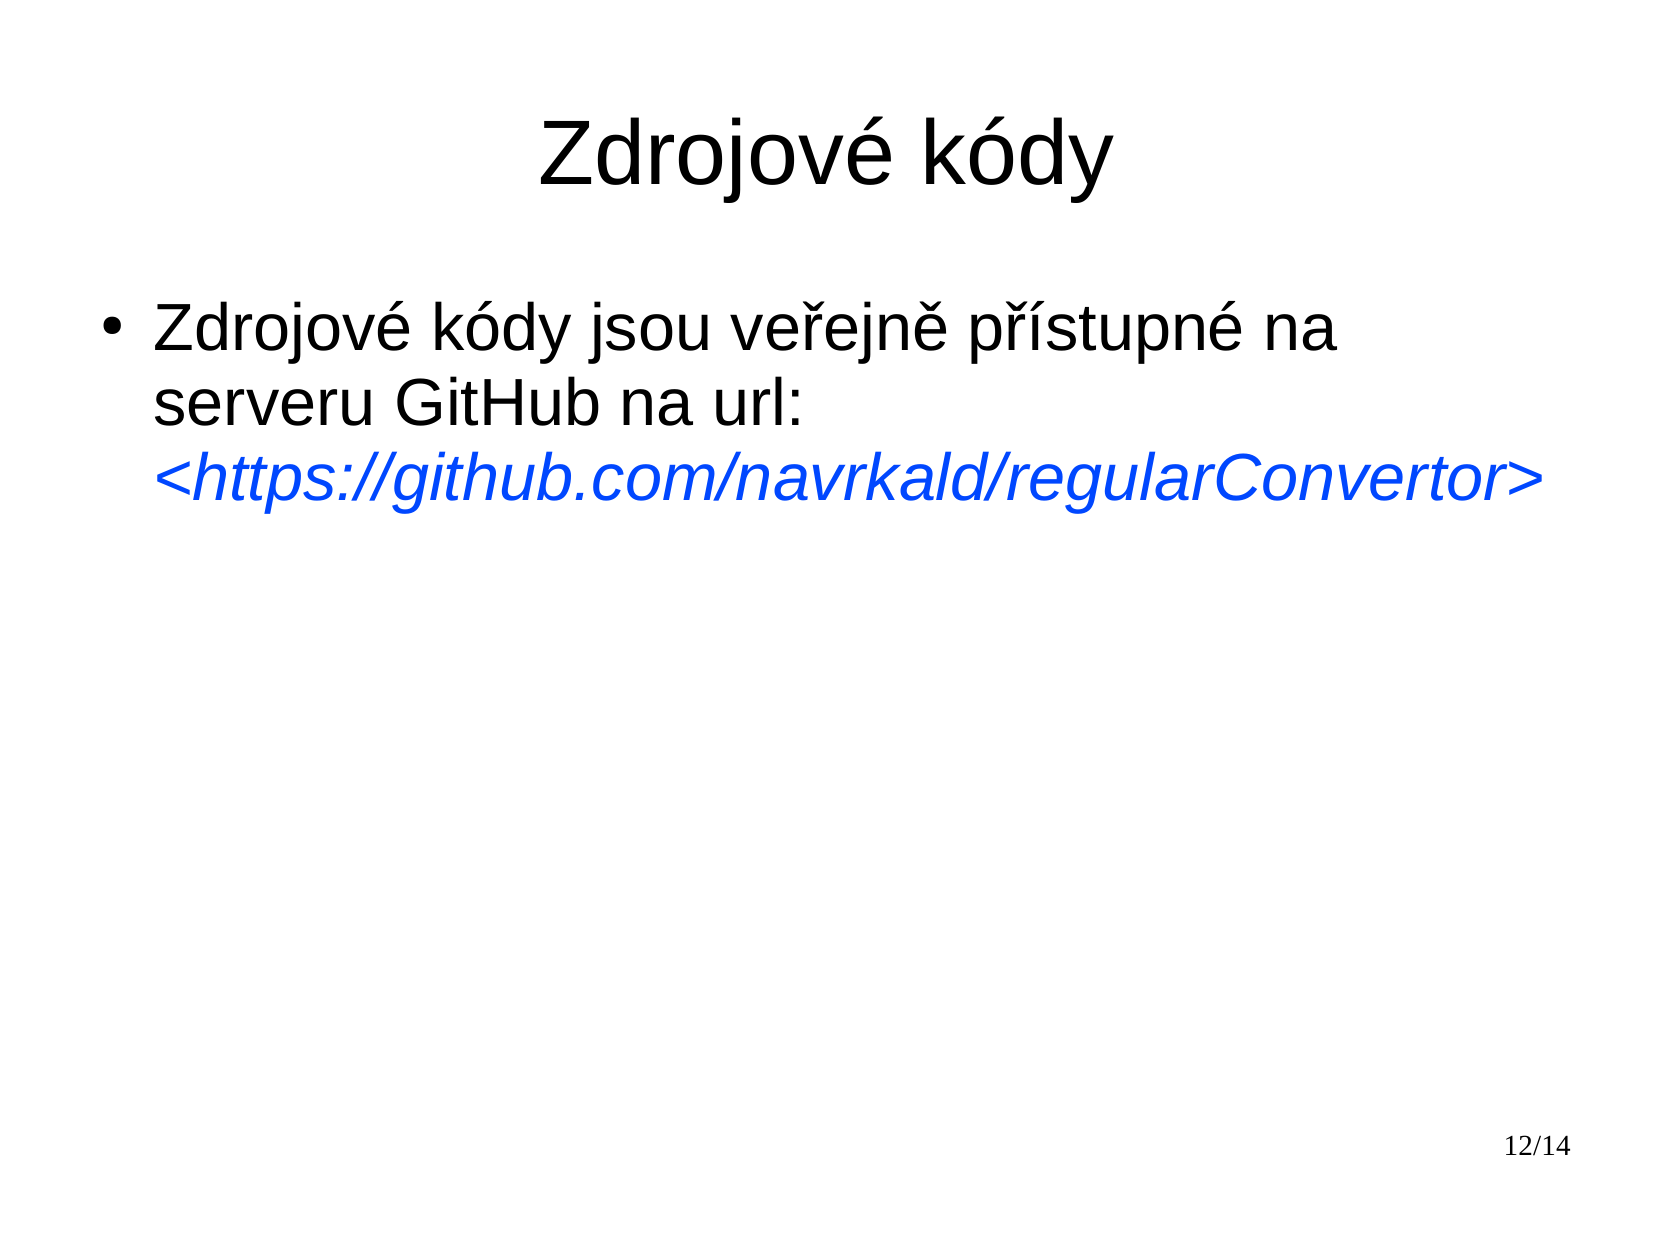

# Zdrojové kódy
Zdrojové kódy jsou veřejně přístupné na serveru GitHub na url: <https://github.com/navrkald/regularConvertor>
12